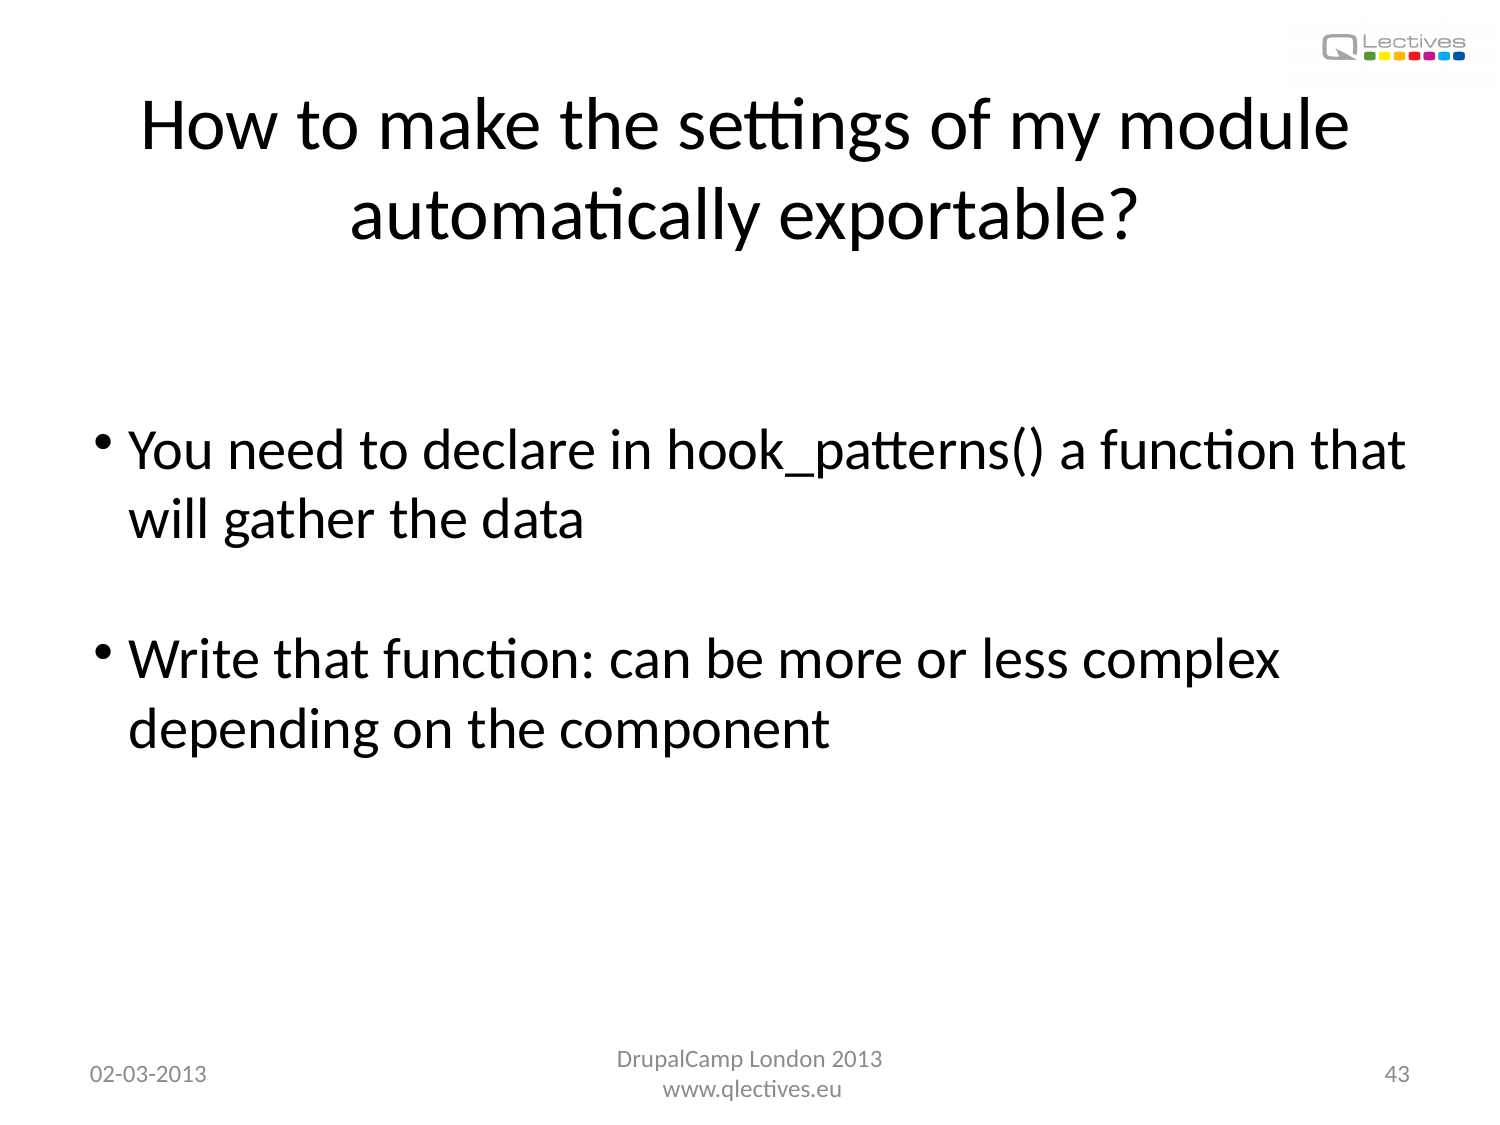

How to make the settings of my module automatically exportable?
You need to declare in hook_patterns() a function that will gather the data
Write that function: can be more or less complex depending on the component
02-03-2013
DrupalCamp London 2013
 www.qlectives.eu